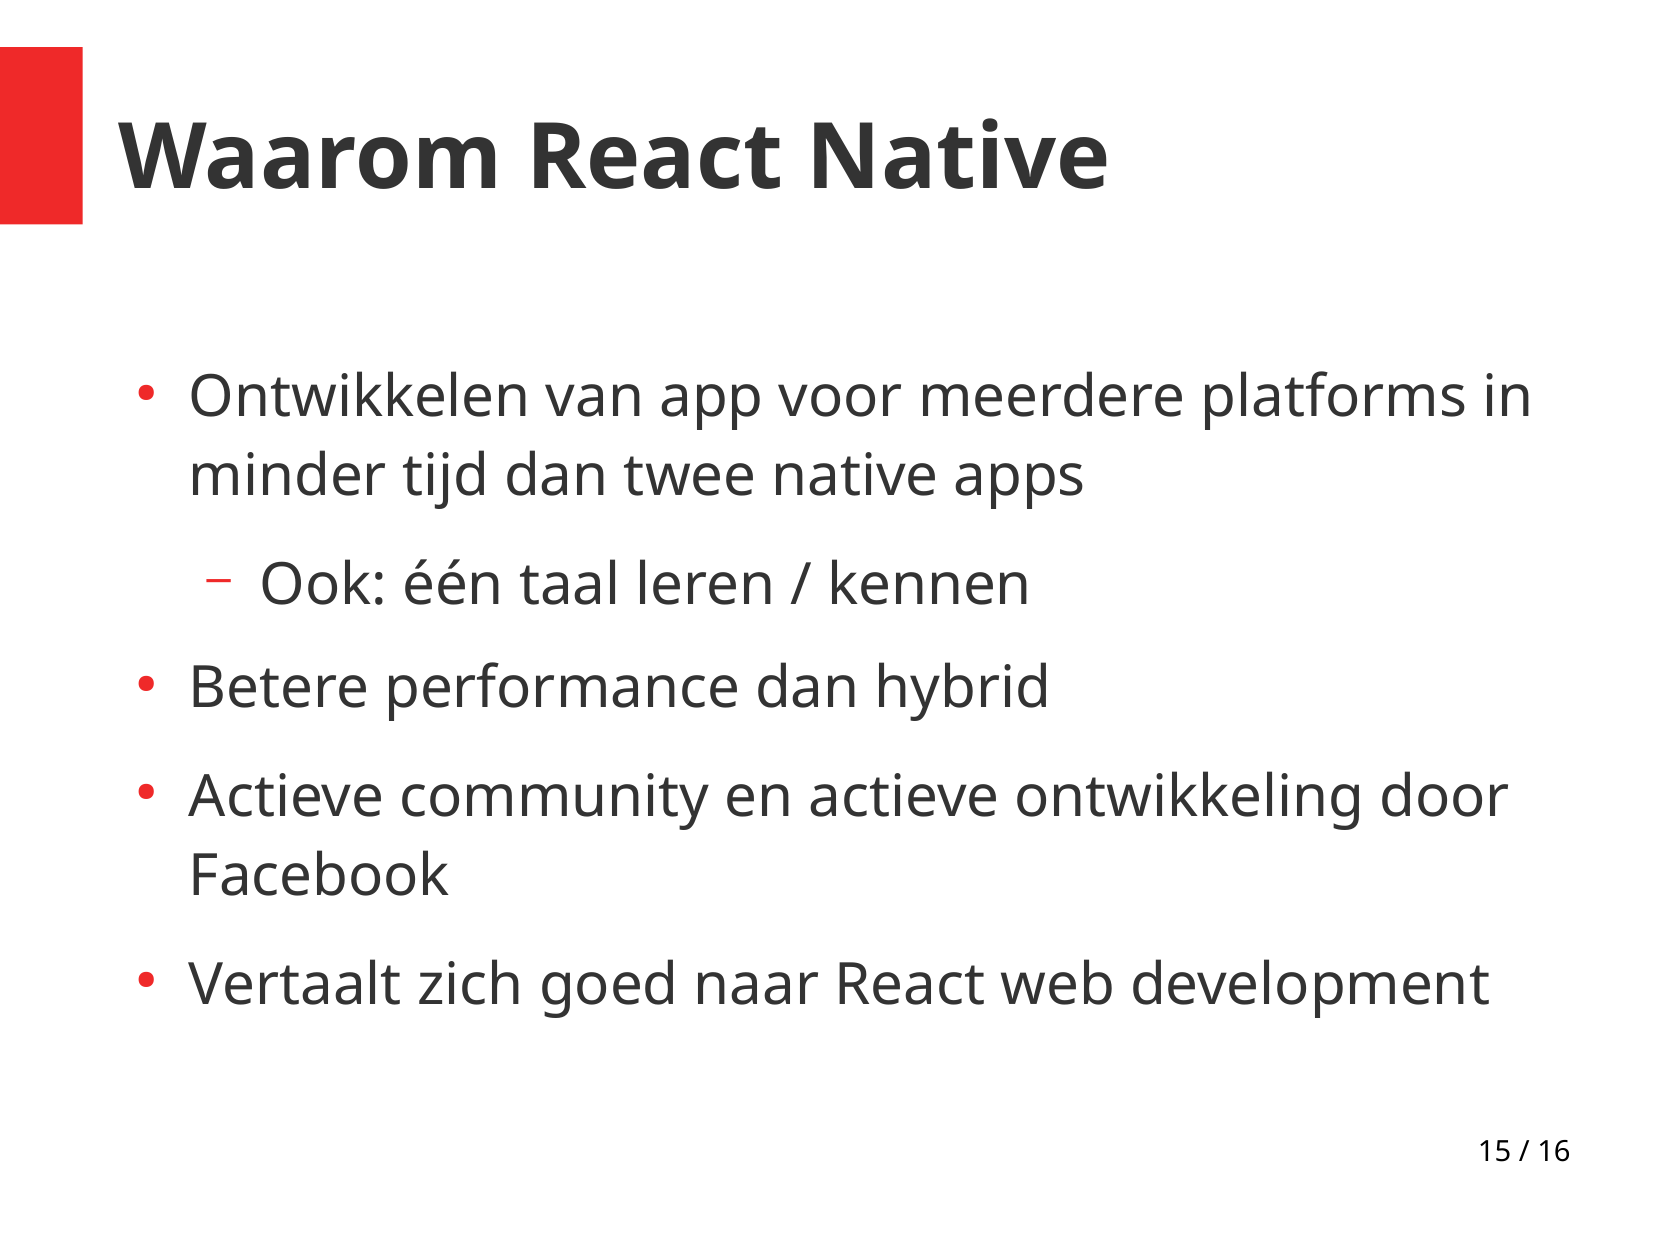

# Waarom React Native
Ontwikkelen van app voor meerdere platforms in minder tijd dan twee native apps
Ook: één taal leren / kennen
Betere performance dan hybrid
Actieve community en actieve ontwikkeling door Facebook
Vertaalt zich goed naar React web development
15